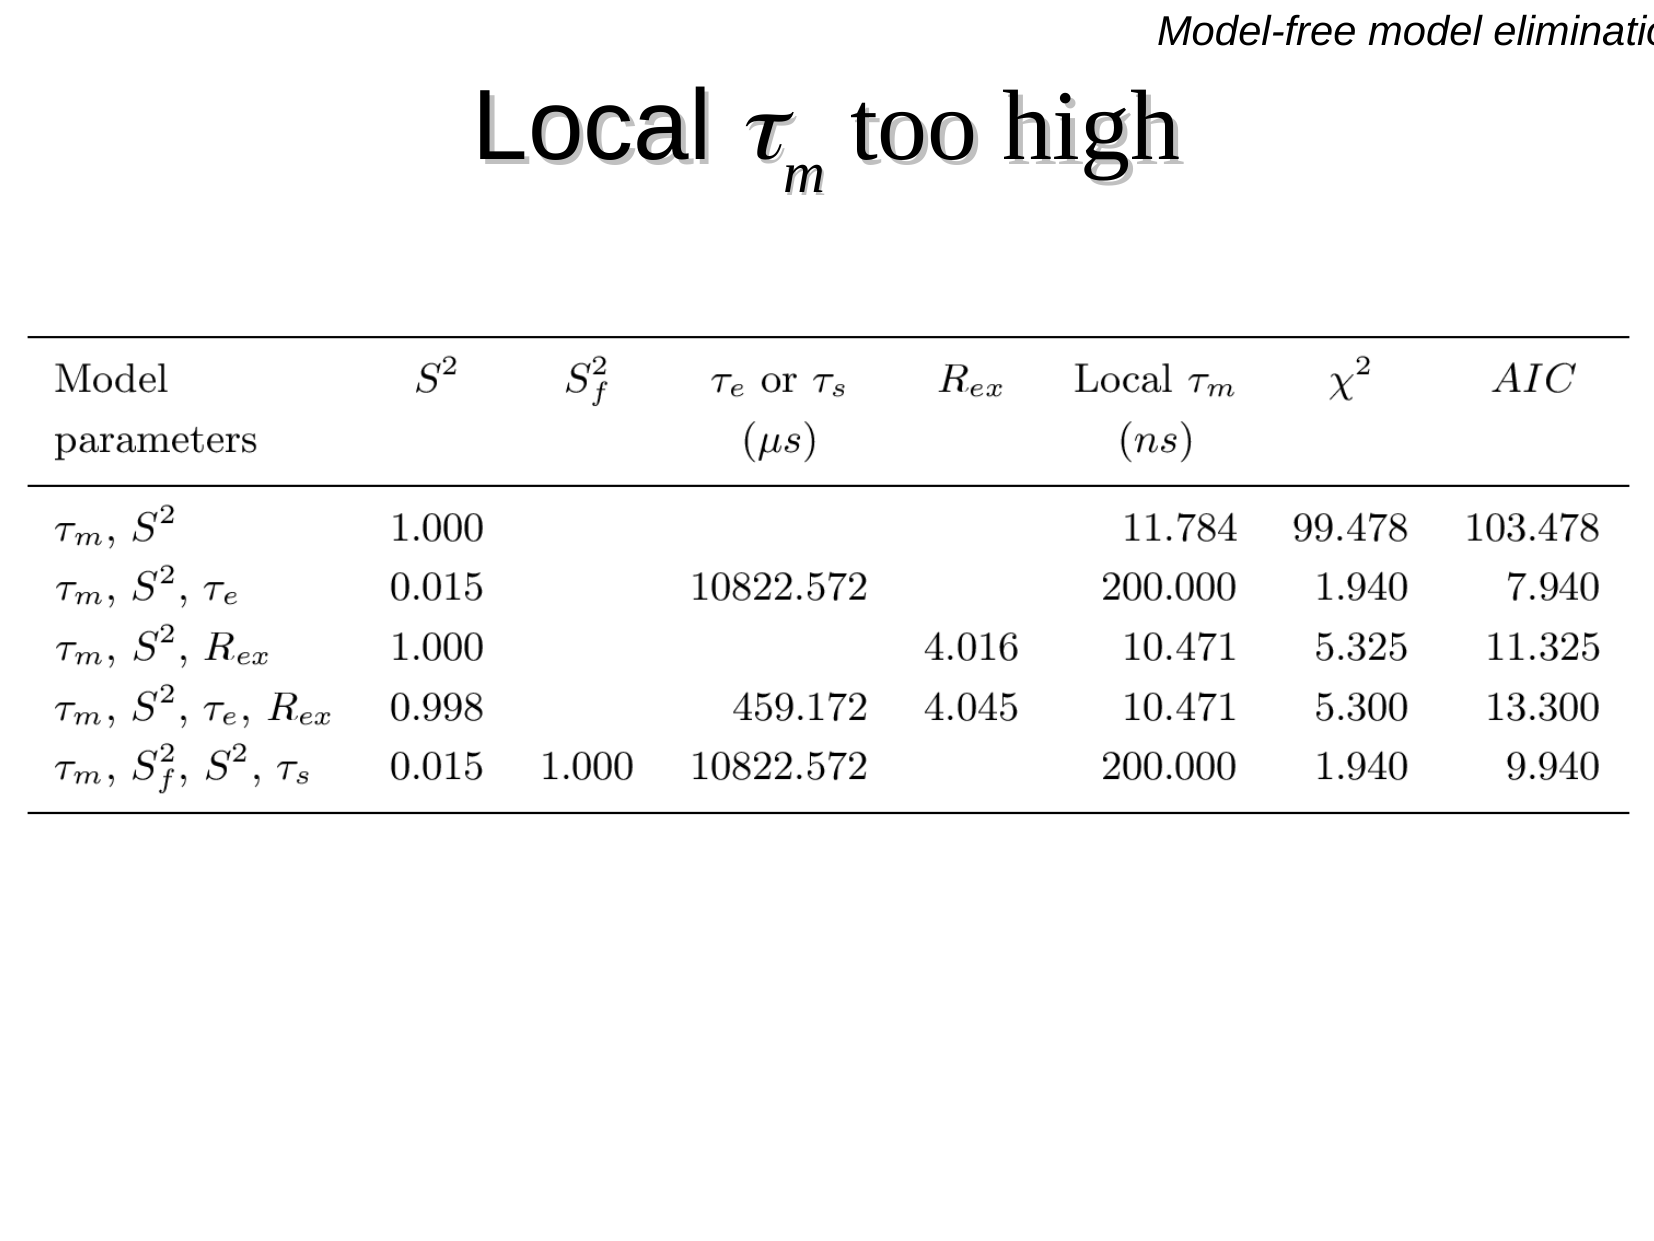

Model-free model elimination
Local tm too high